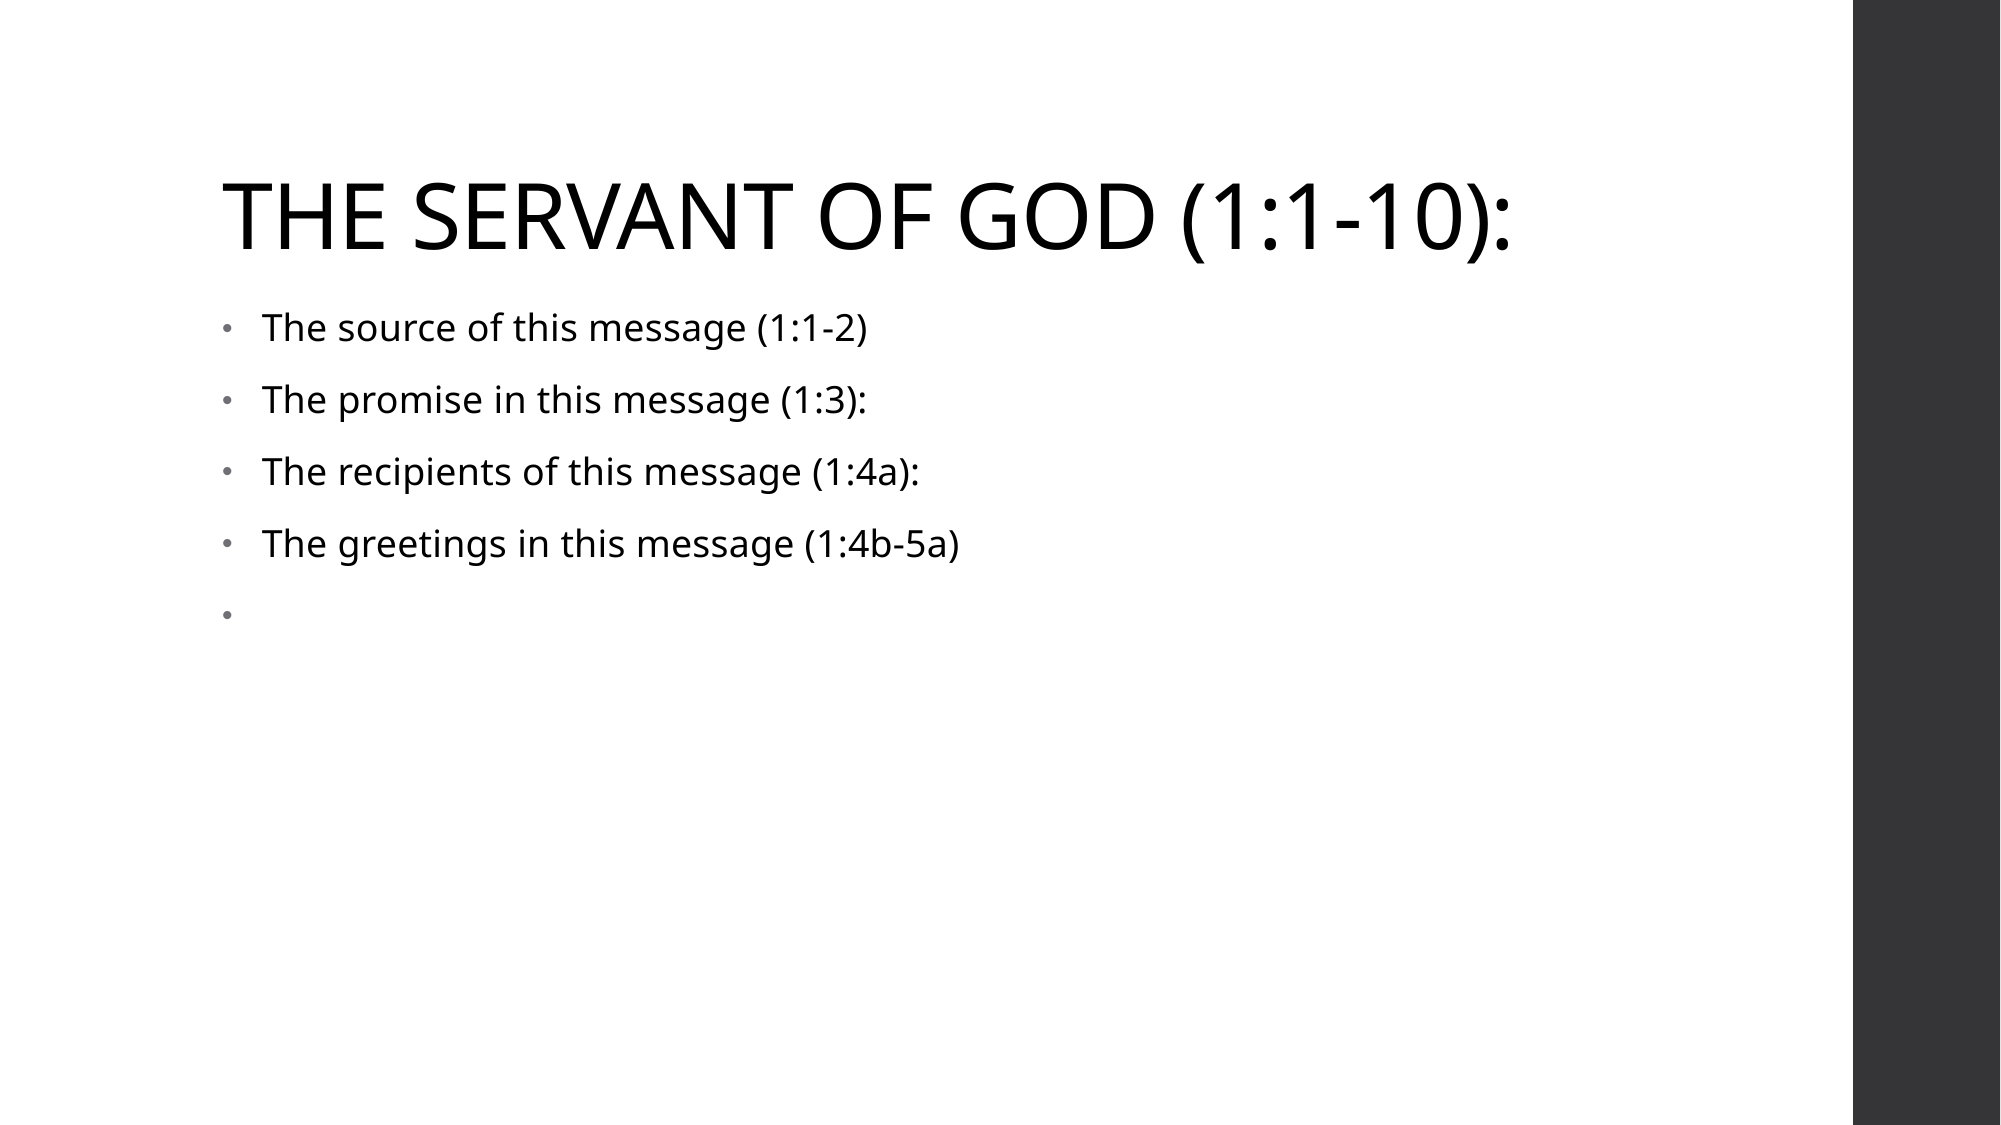

# THE SERVANT OF GOD (1:1-10):
 The source of this message (1:1-2)
 The promise in this message (1:3):
 The recipients of this message (1:4a):
 The greetings in this message (1:4b-5a)